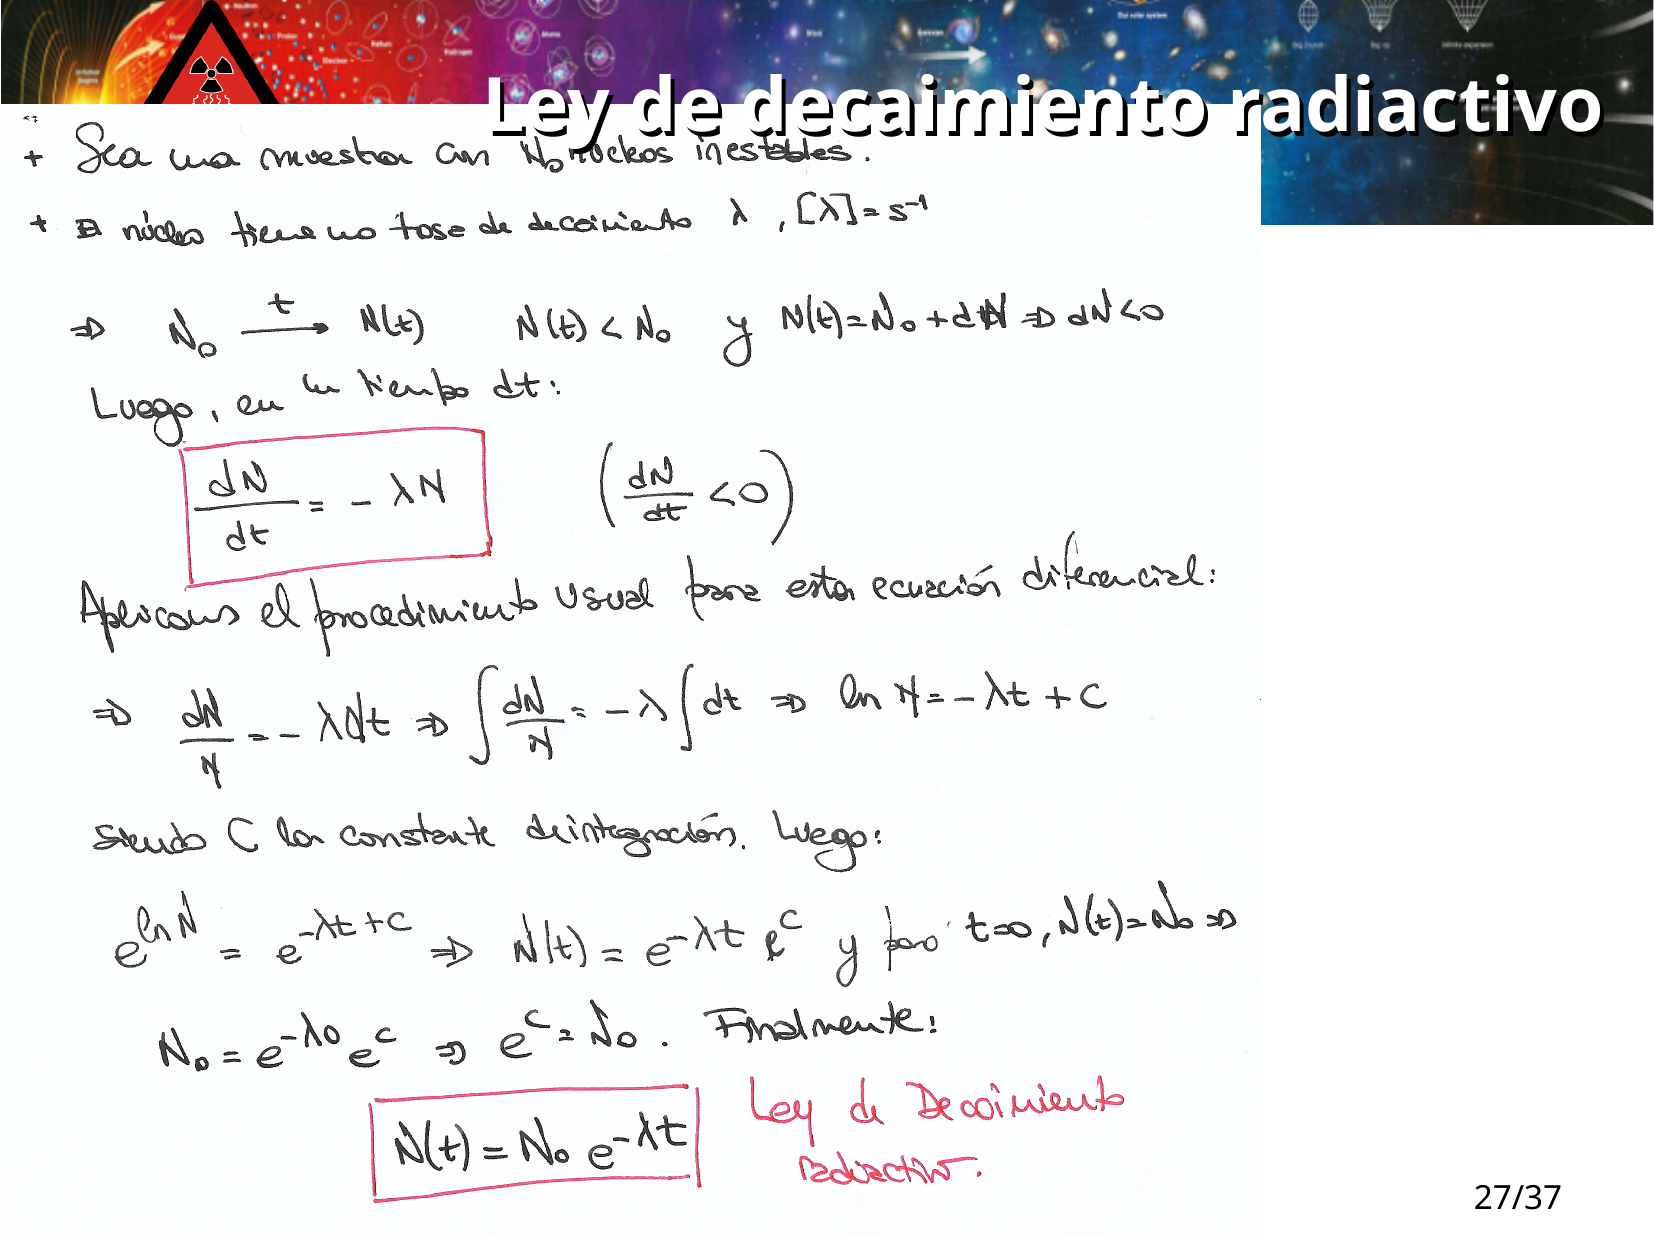

# Ley de decaimiento radiactivo
Sep 19, 2017
H. Asorey - IPAC 2017 - 06
27